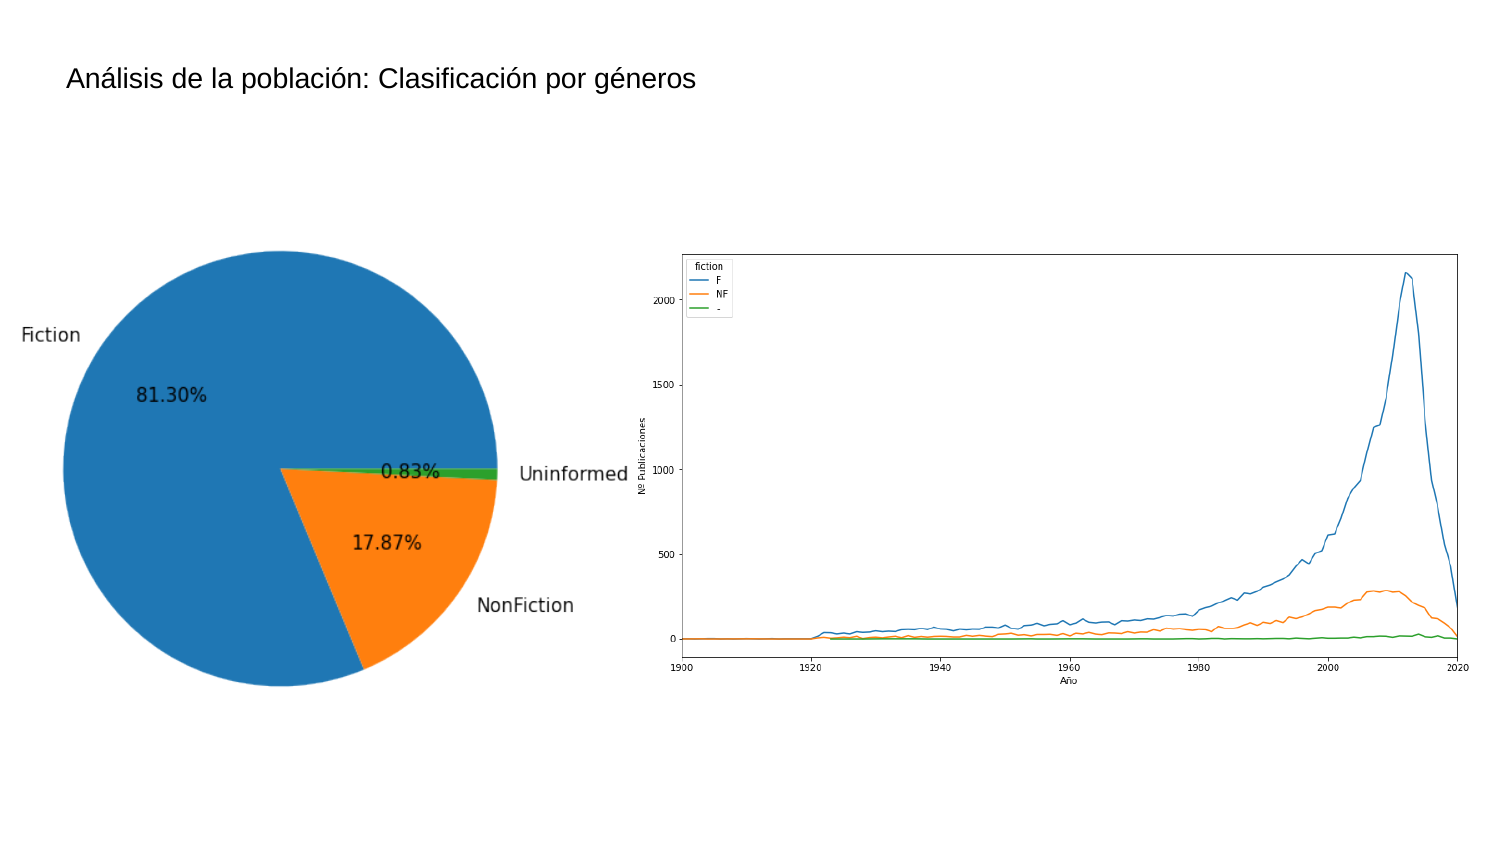

# Análisis de la población: Clasificación por géneros